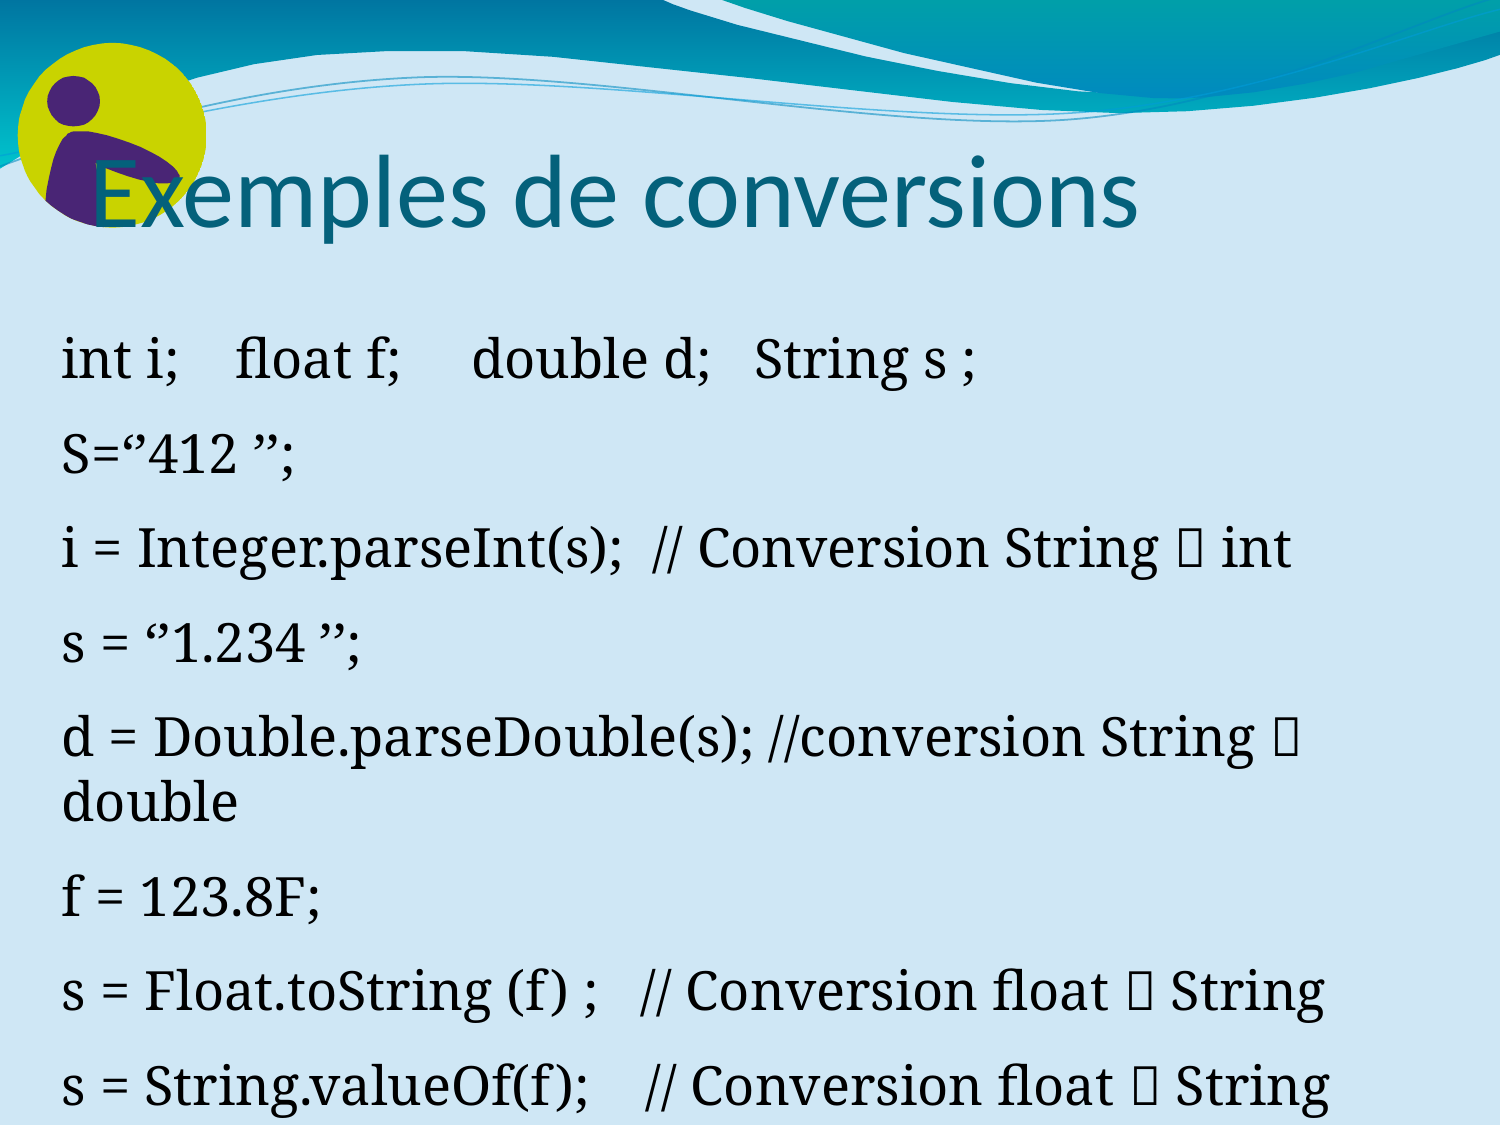

# Exemples de conversions
int i; float f; double d; String s ;
S=‘’412 ’’;
i = Integer.parseInt(s); // Conversion String  int
s = ‘’1.234 ’’;
d = Double.parseDouble(s); //conversion String  double
f = 123.8F;
s = Float.toString (f) ; // Conversion float  String
s = String.valueOf(f); // Conversion float  String